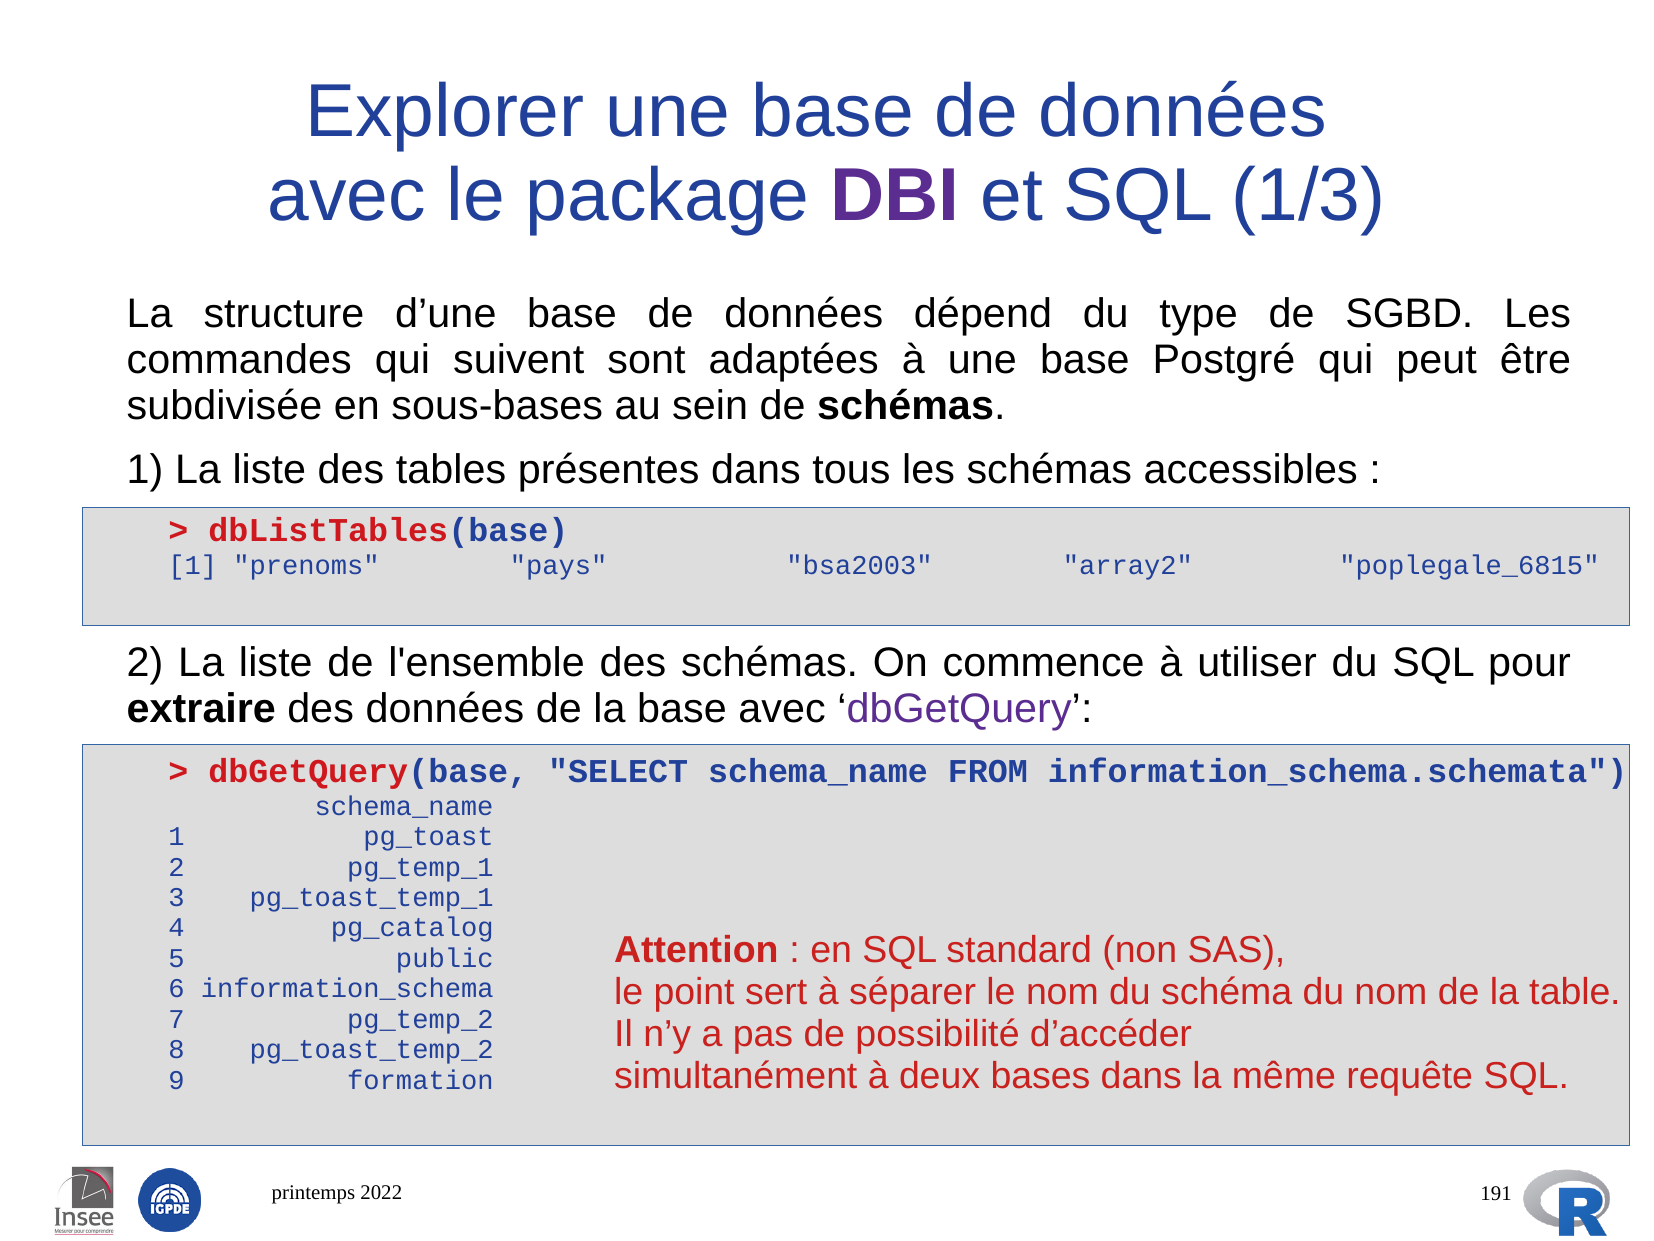

# Explorer une base de données avec le package DBI et SQL (1/3)
La structure d’une base de données dépend du type de SGBD. Les commandes qui suivent sont adaptées à une base Postgré qui peut être subdivisée en sous-bases au sein de schémas.
1) La liste des tables présentes dans tous les schémas accessibles :
2) La liste de l'ensemble des schémas. On commence à utiliser du SQL pour extraire des données de la base avec ‘dbGetQuery’:
> dbListTables(base)
[1] "prenoms" "pays" "bsa2003" "array2" "poplegale_6815"
> dbGetQuery(base, "SELECT schema_name FROM information_schema.schemata")
 schema_name
1 pg_toast
2 pg_temp_1
3 pg_toast_temp_1
4 pg_catalog
5 public
6 information_schema
7 pg_temp_2
8 pg_toast_temp_2
9 formation
Attention : en SQL standard (non SAS),
le point sert à séparer le nom du schéma du nom de la table.
Il n’y a pas de possibilité d’accéder
simultanément à deux bases dans la même requête SQL.
printemps 2022
191